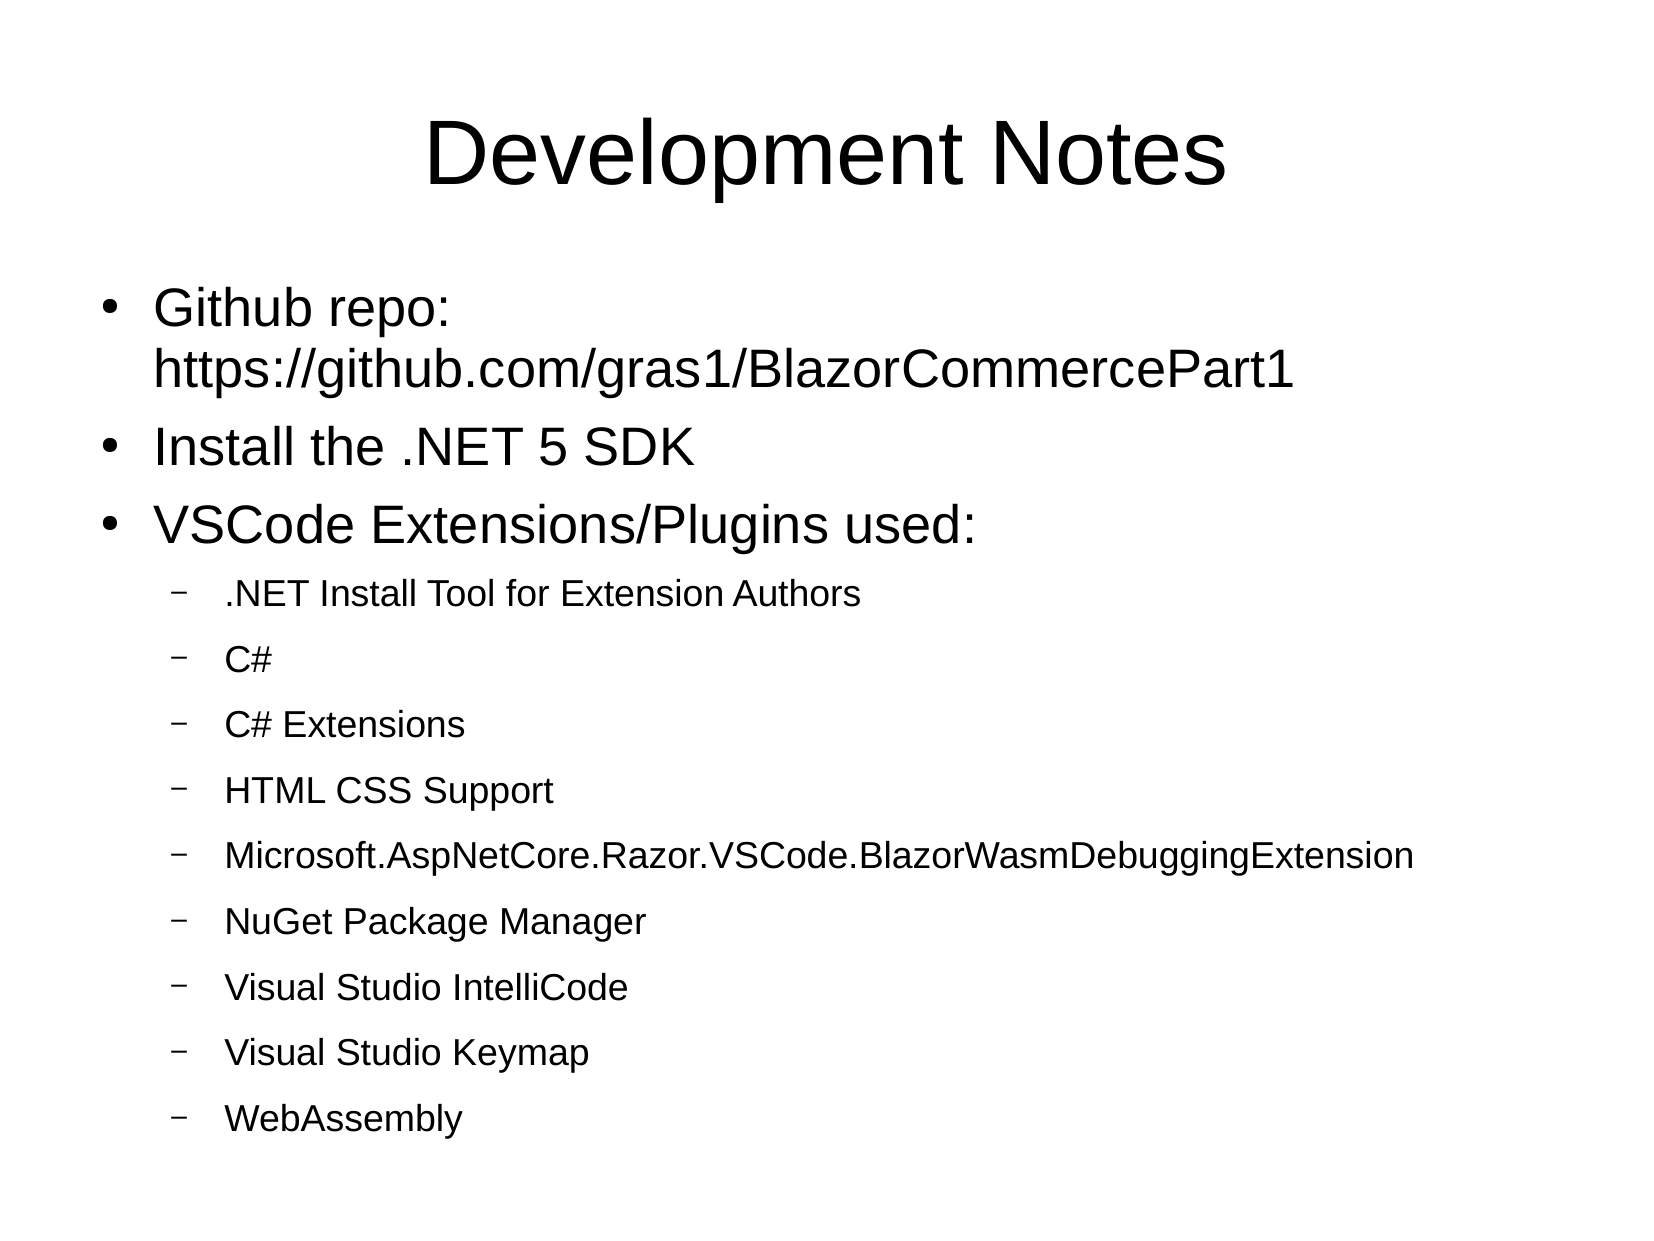

# Development Notes
Github repo: https://github.com/gras1/BlazorCommercePart1
Install the .NET 5 SDK
VSCode Extensions/Plugins used:
.NET Install Tool for Extension Authors
C#
C# Extensions
HTML CSS Support
Microsoft.AspNetCore.Razor.VSCode.BlazorWasmDebuggingExtension
NuGet Package Manager
Visual Studio IntelliCode
Visual Studio Keymap
WebAssembly